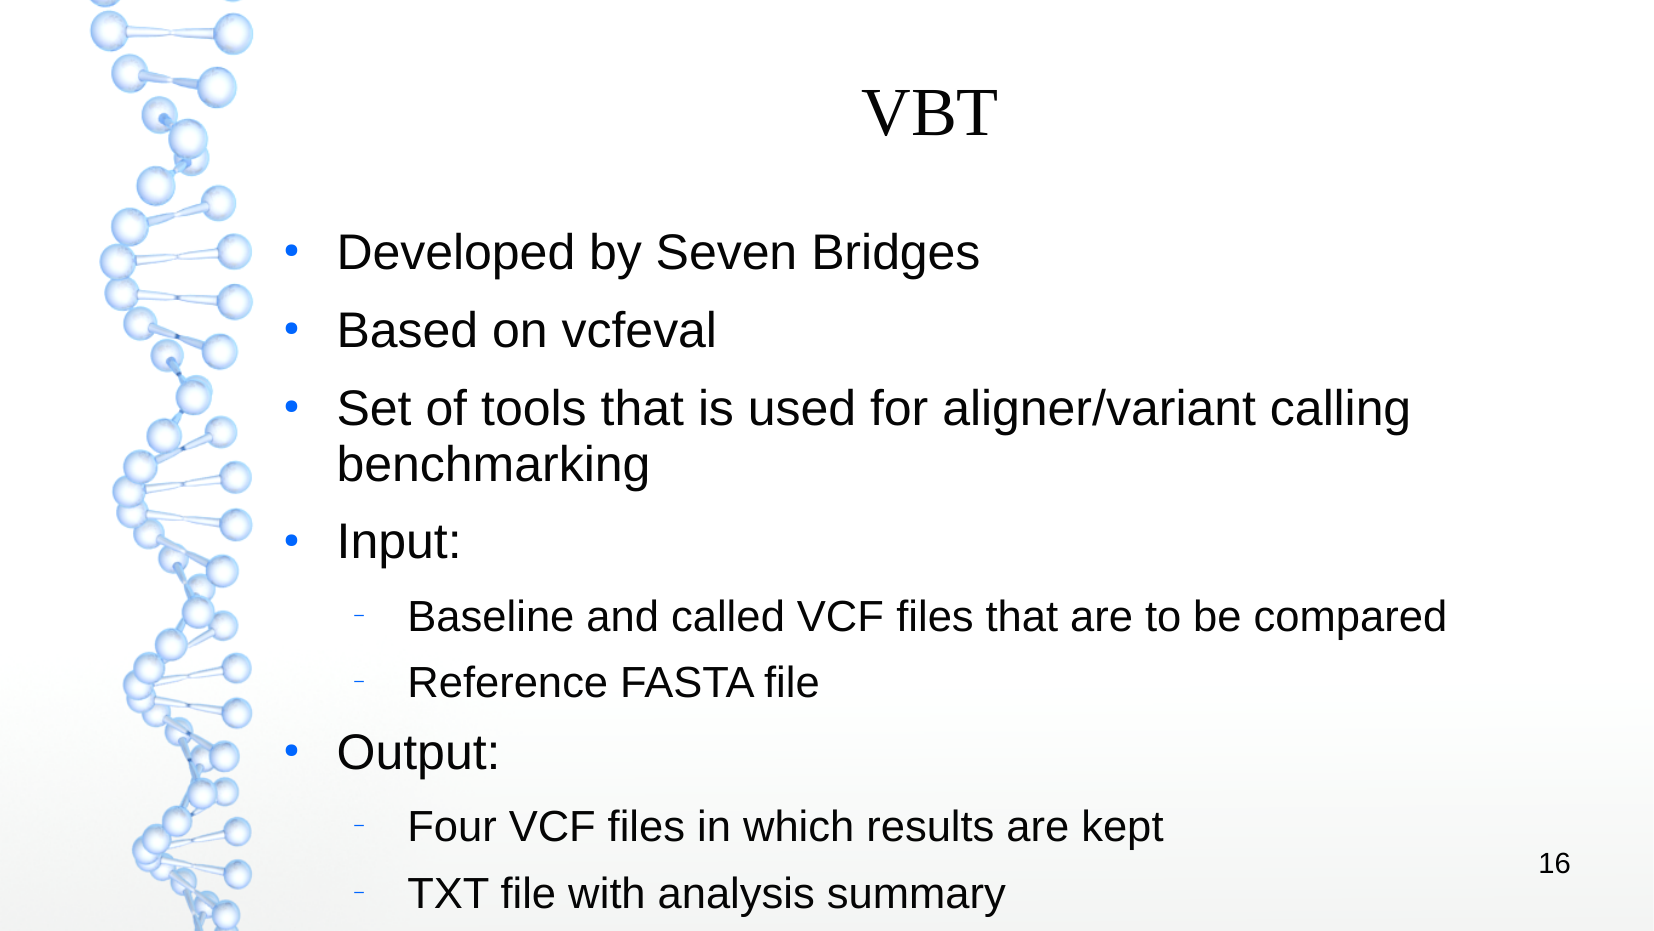

# VBT
Developed by Seven Bridges
Based on vcfeval
Set of tools that is used for aligner/variant calling benchmarking
Input:
Baseline and called VCF files that are to be compared
Reference FASTA file
Output:
Four VCF files in which results are kept
TXT file with analysis summary
16